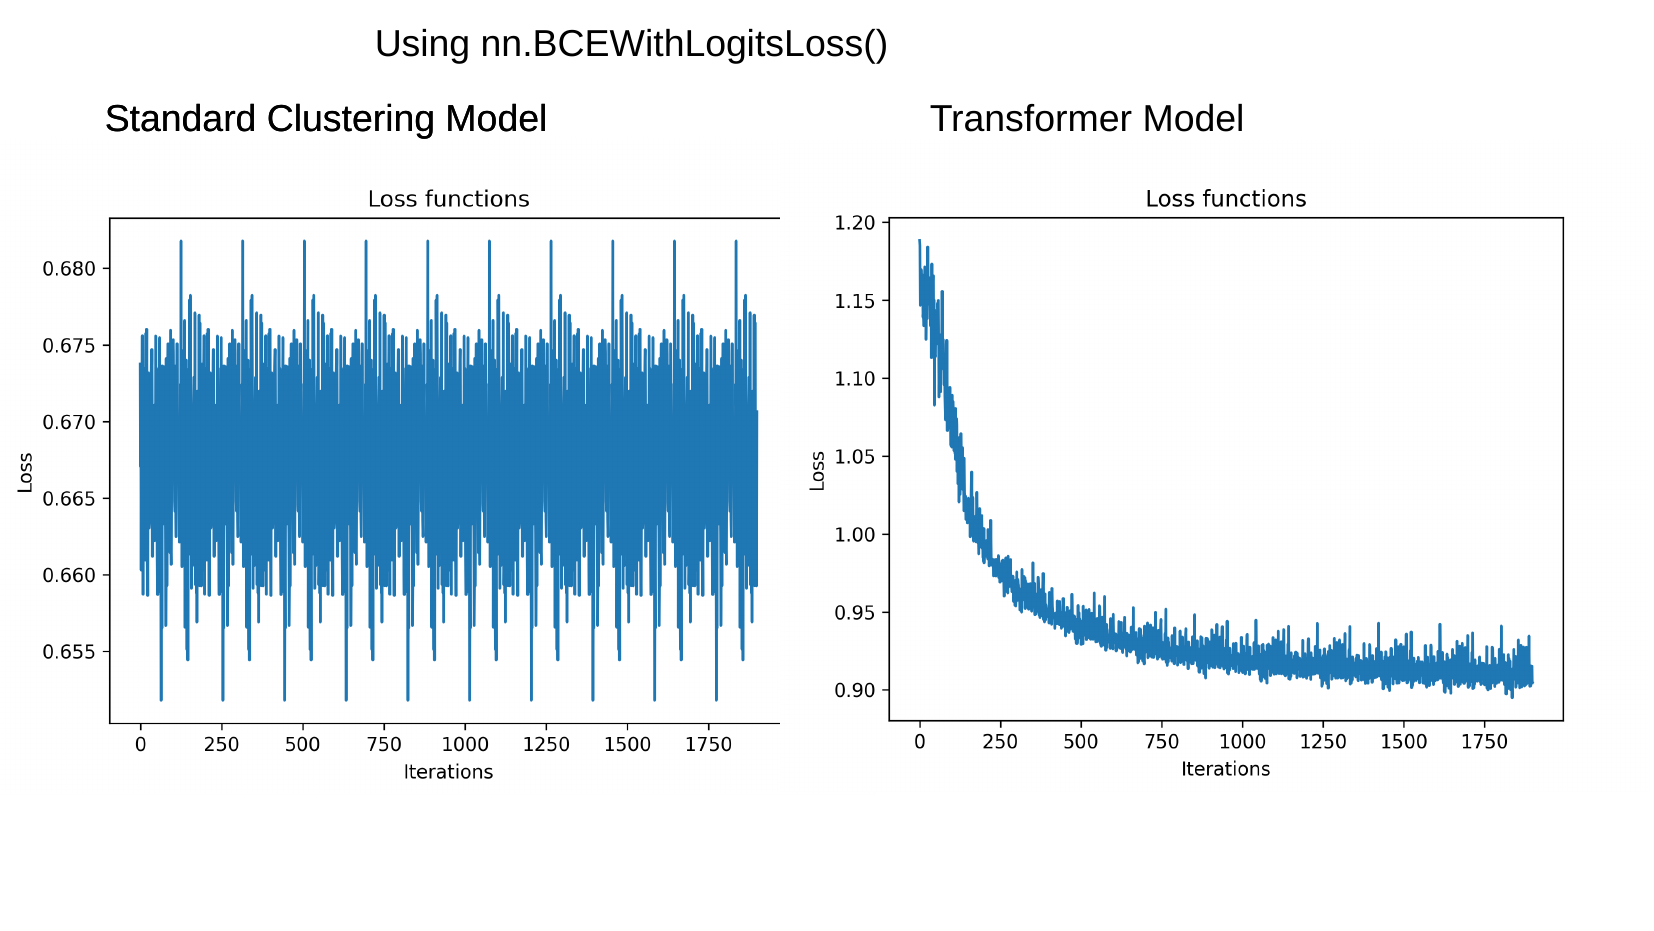

Using nn.BCEWithLogitsLoss()
Standard Clustering Model
Standard Clustering Model
Transformer Model